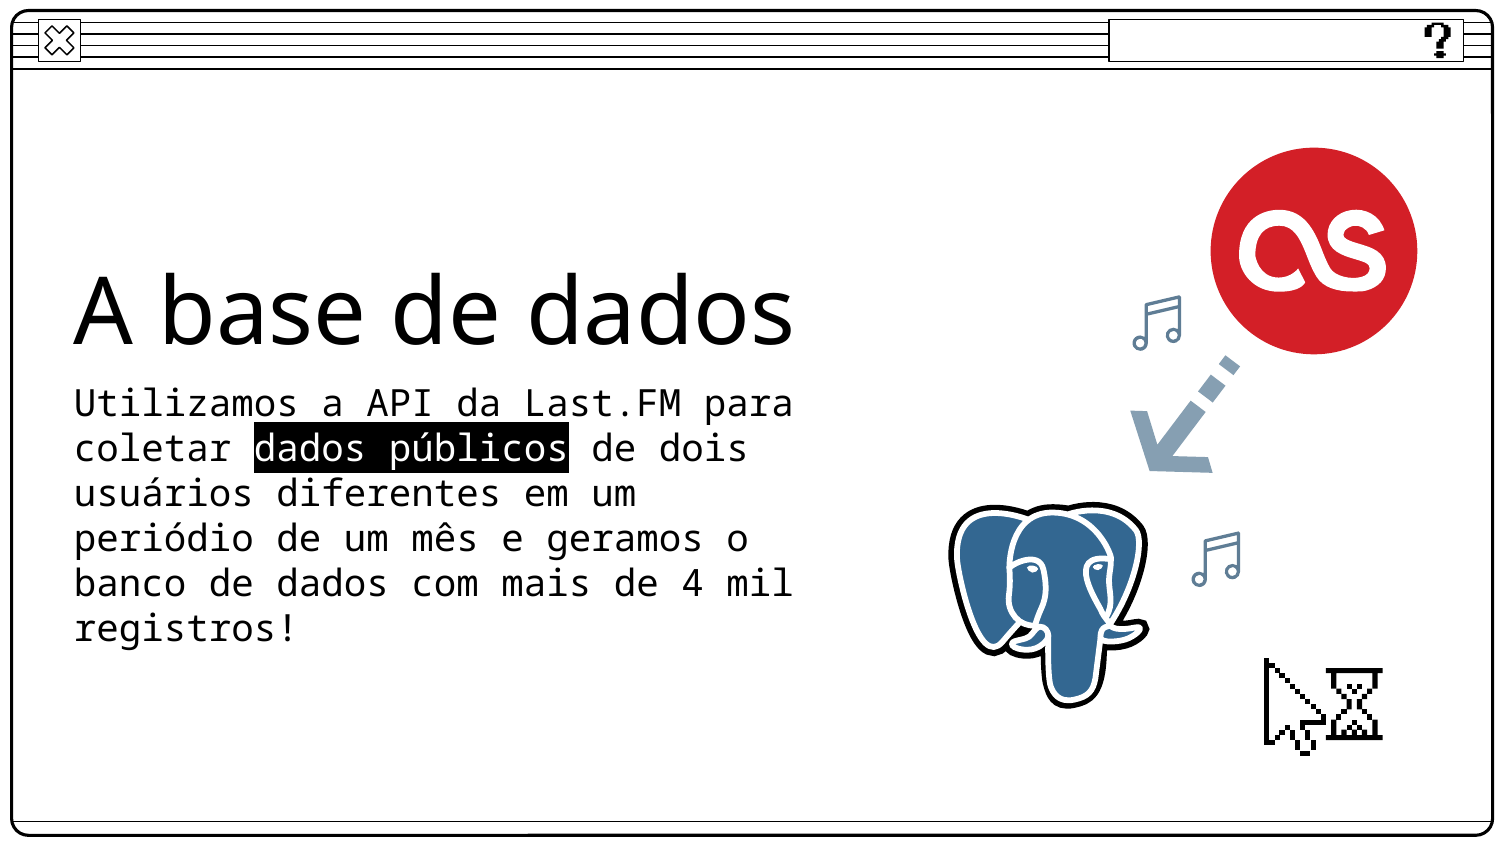

# A base de dados
Utilizamos a API da Last.FM para coletar dados públicos de dois usuários diferentes em um periódio de um mês e geramos o banco de dados com mais de 4 mil registros!